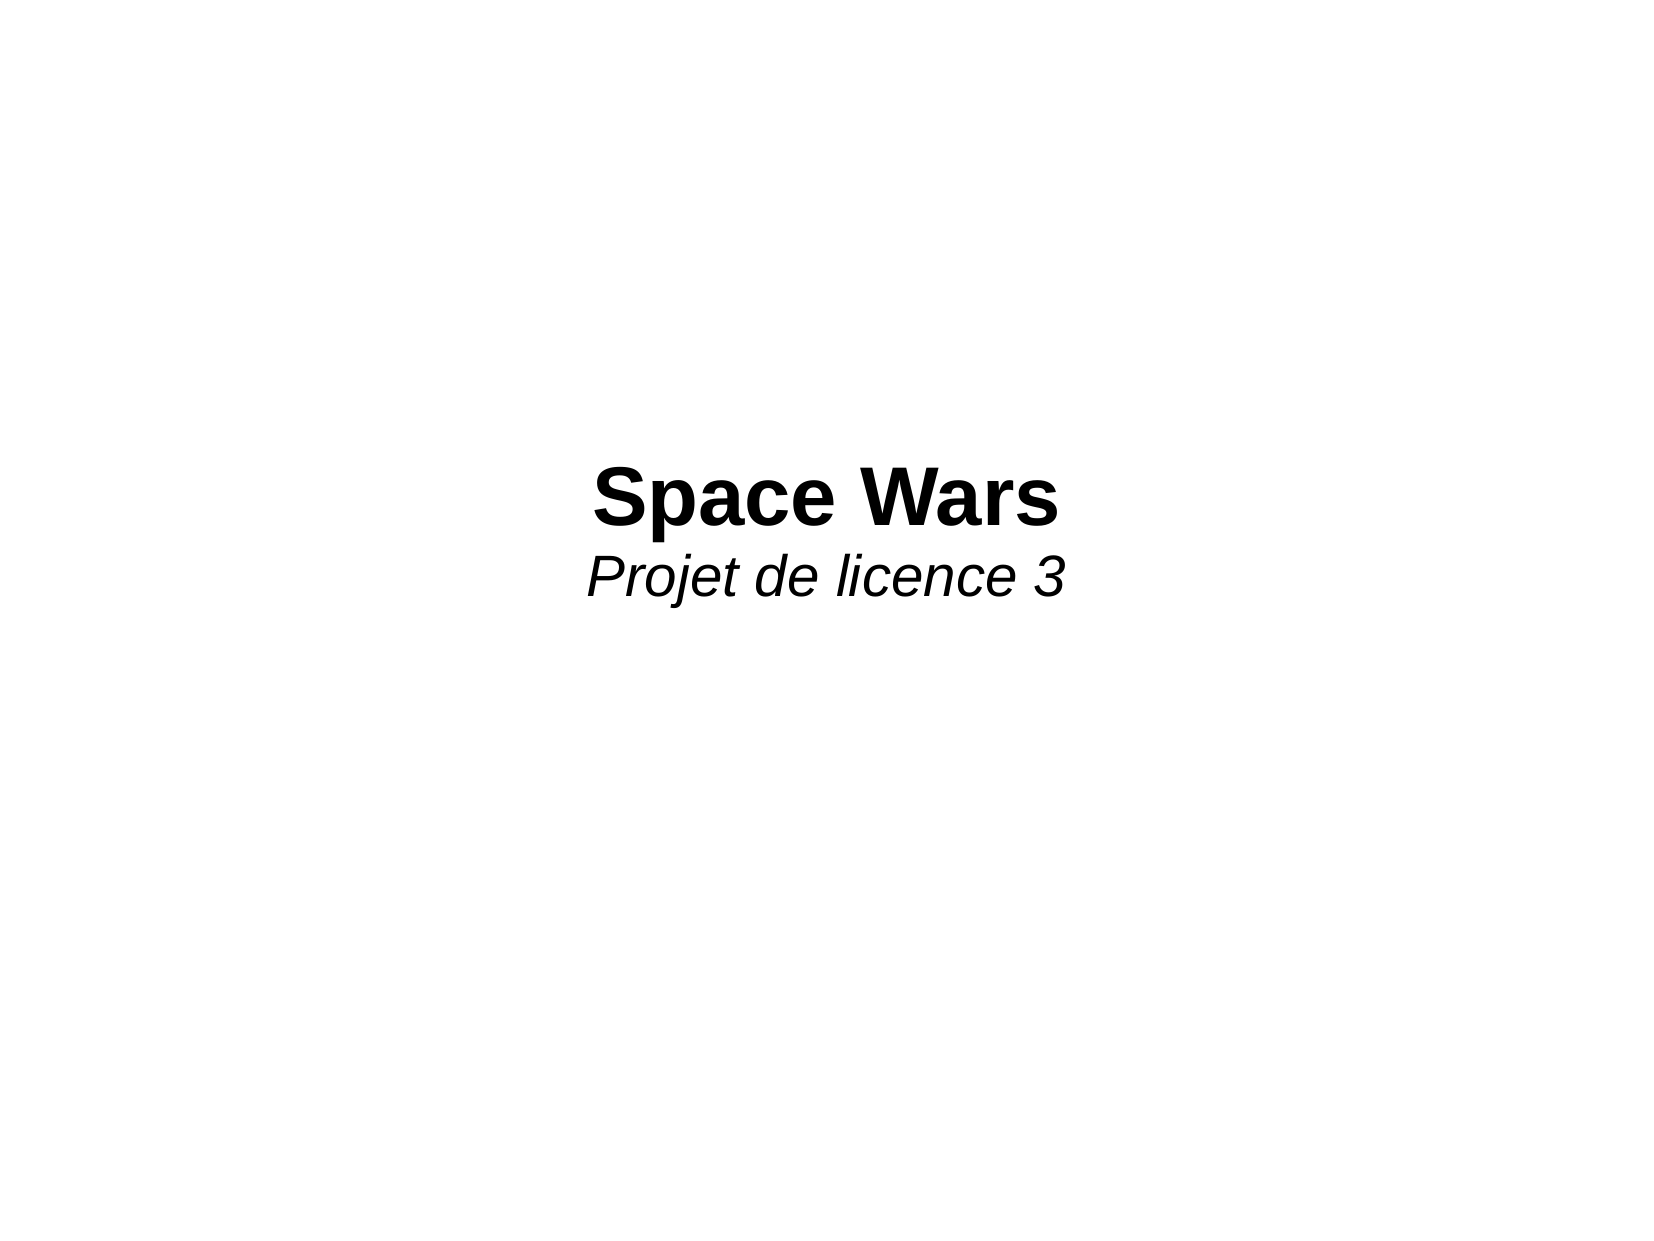

# Space Wars
Projet de licence 3